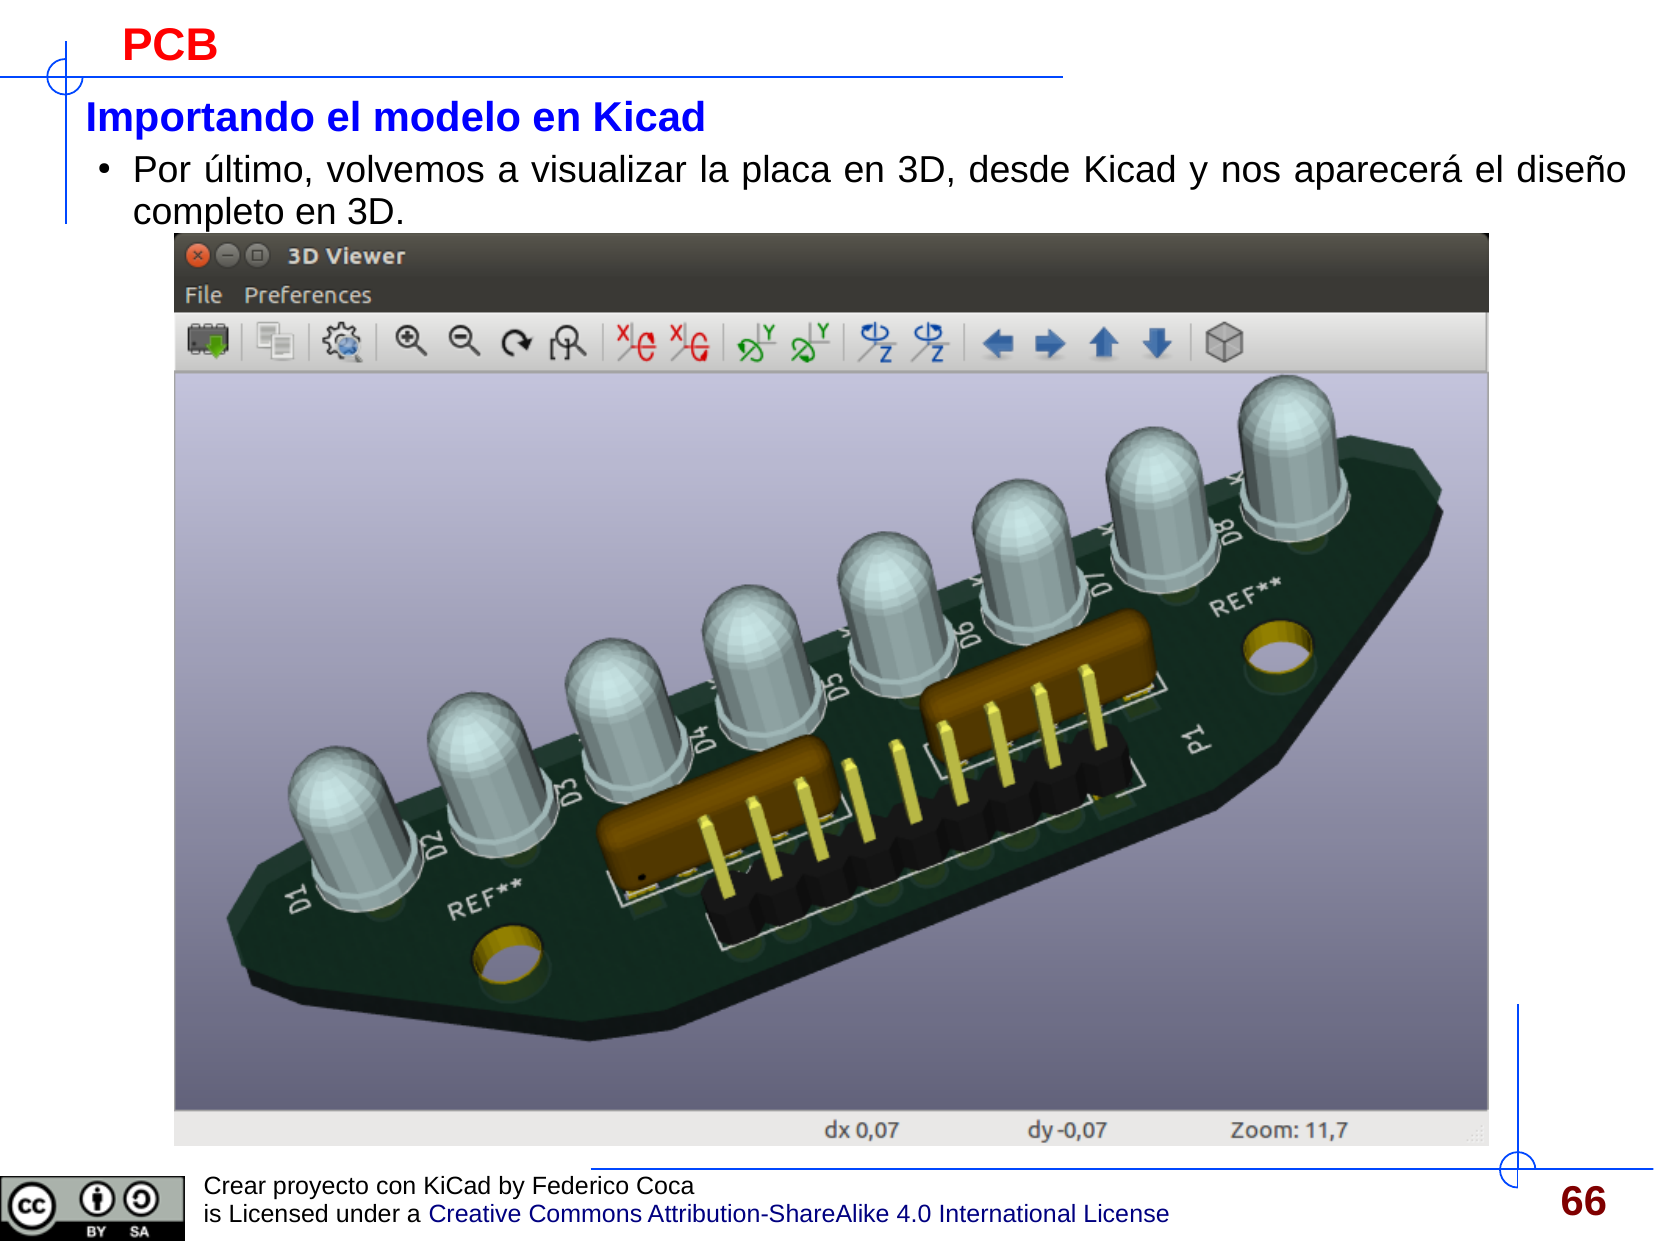

PCB
Importando el modelo en Kicad
Por último, volvemos a visualizar la placa en 3D, desde Kicad y nos aparecerá el diseño completo en 3D.
Crear proyecto con KiCad by Federico Coca
is Licensed under a Creative Commons Attribution-ShareAlike 4.0 International License